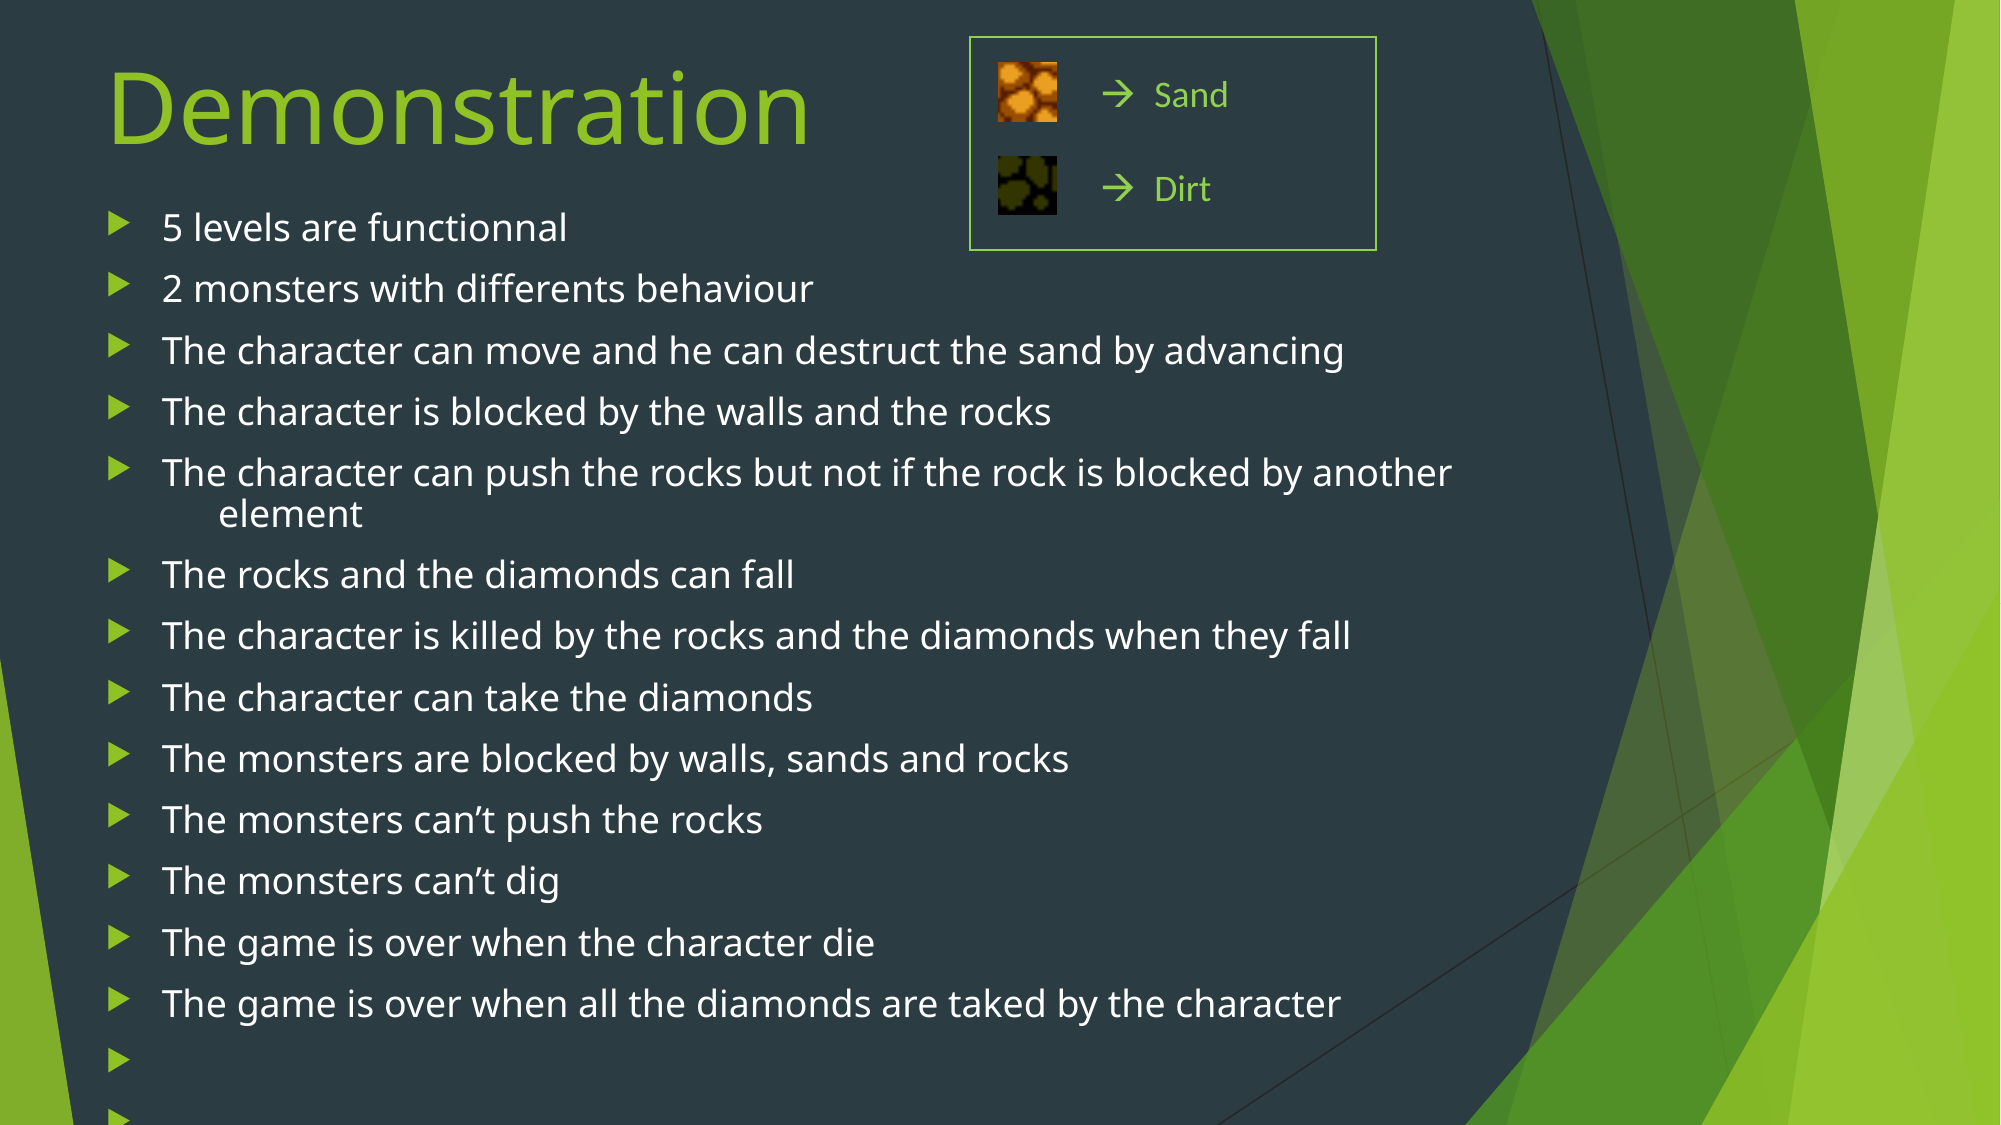

# Demonstration
 Sand
 Dirt
5 levels are functionnal
2 monsters with differents behaviour
The character can move and he can destruct the sand by advancing
The character is blocked by the walls and the rocks
The character can push the rocks but not if the rock is blocked by another element
The rocks and the diamonds can fall
The character is killed by the rocks and the diamonds when they fall
The character can take the diamonds
The monsters are blocked by walls, sands and rocks
The monsters can’t push the rocks
The monsters can’t dig
The game is over when the character die
The game is over when all the diamonds are taked by the character